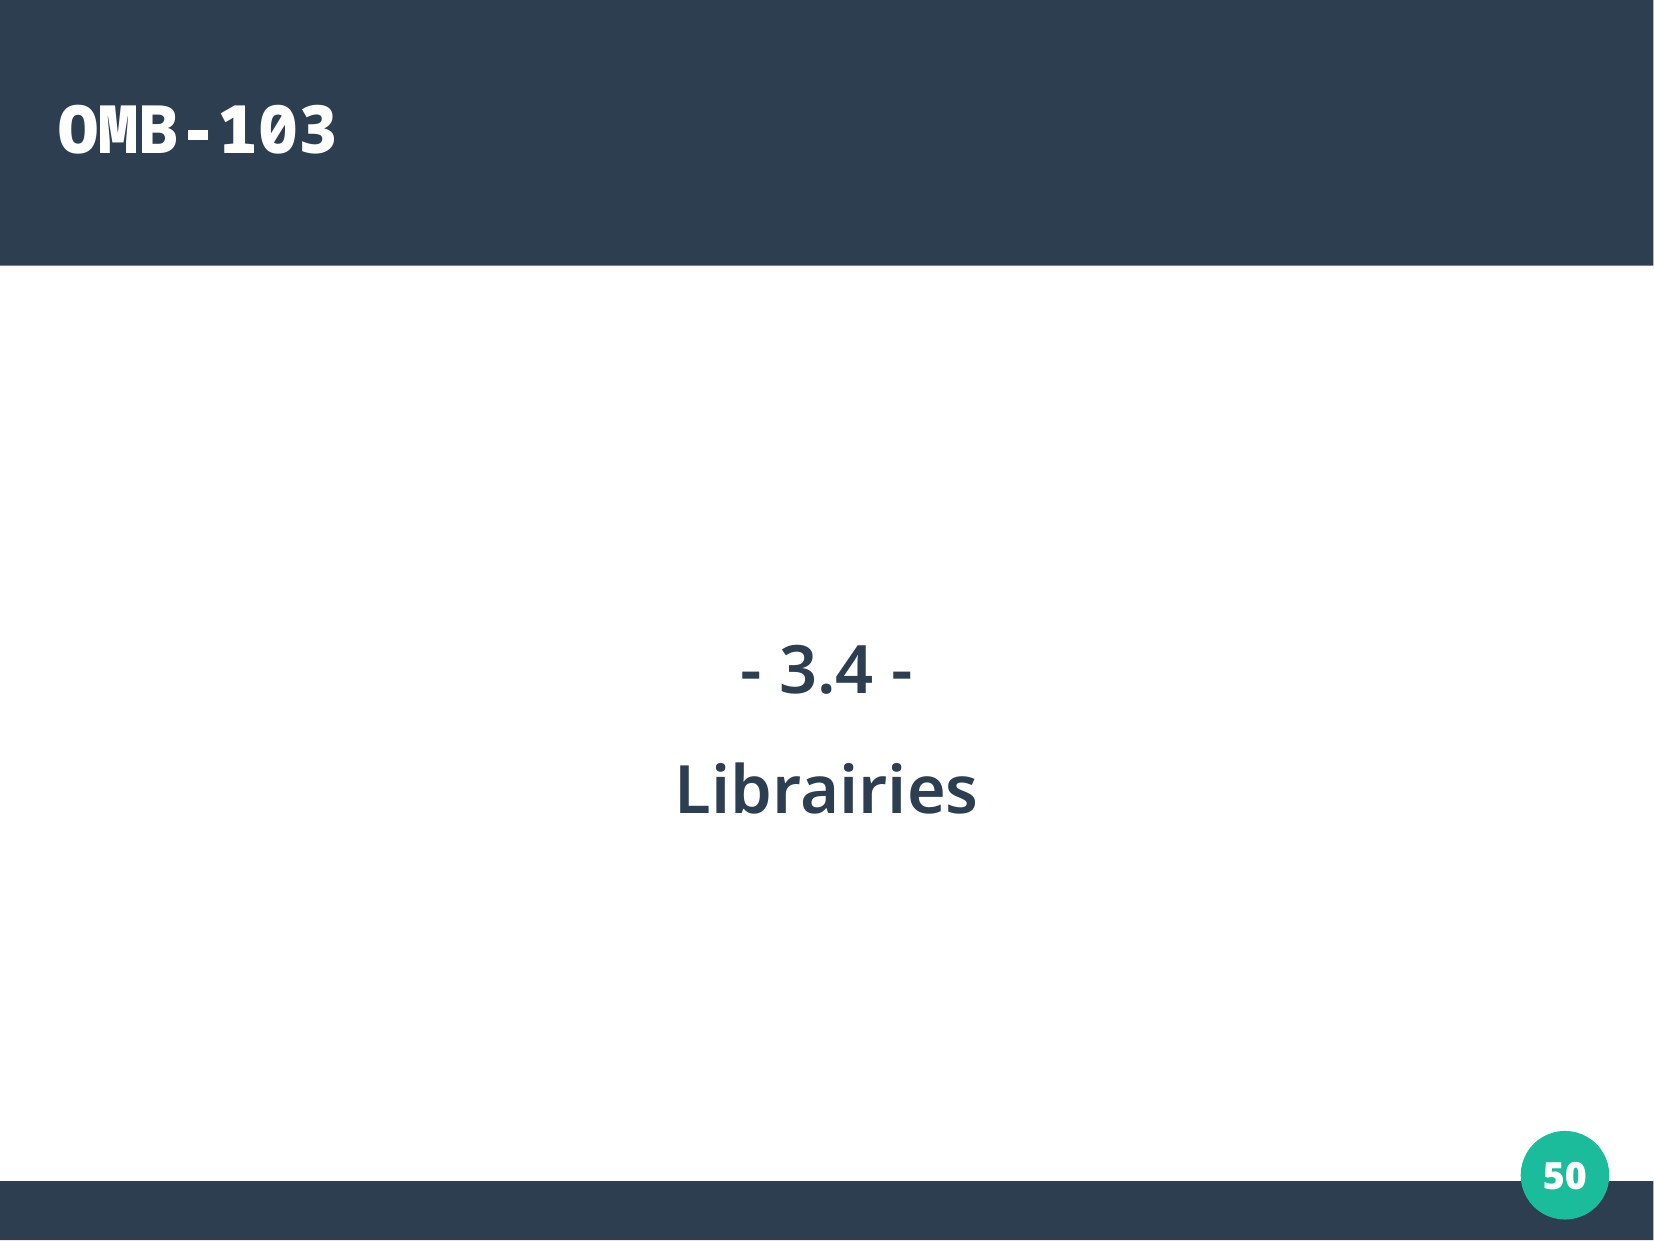

# OMB-103
- 3.4 -
Librairies
50